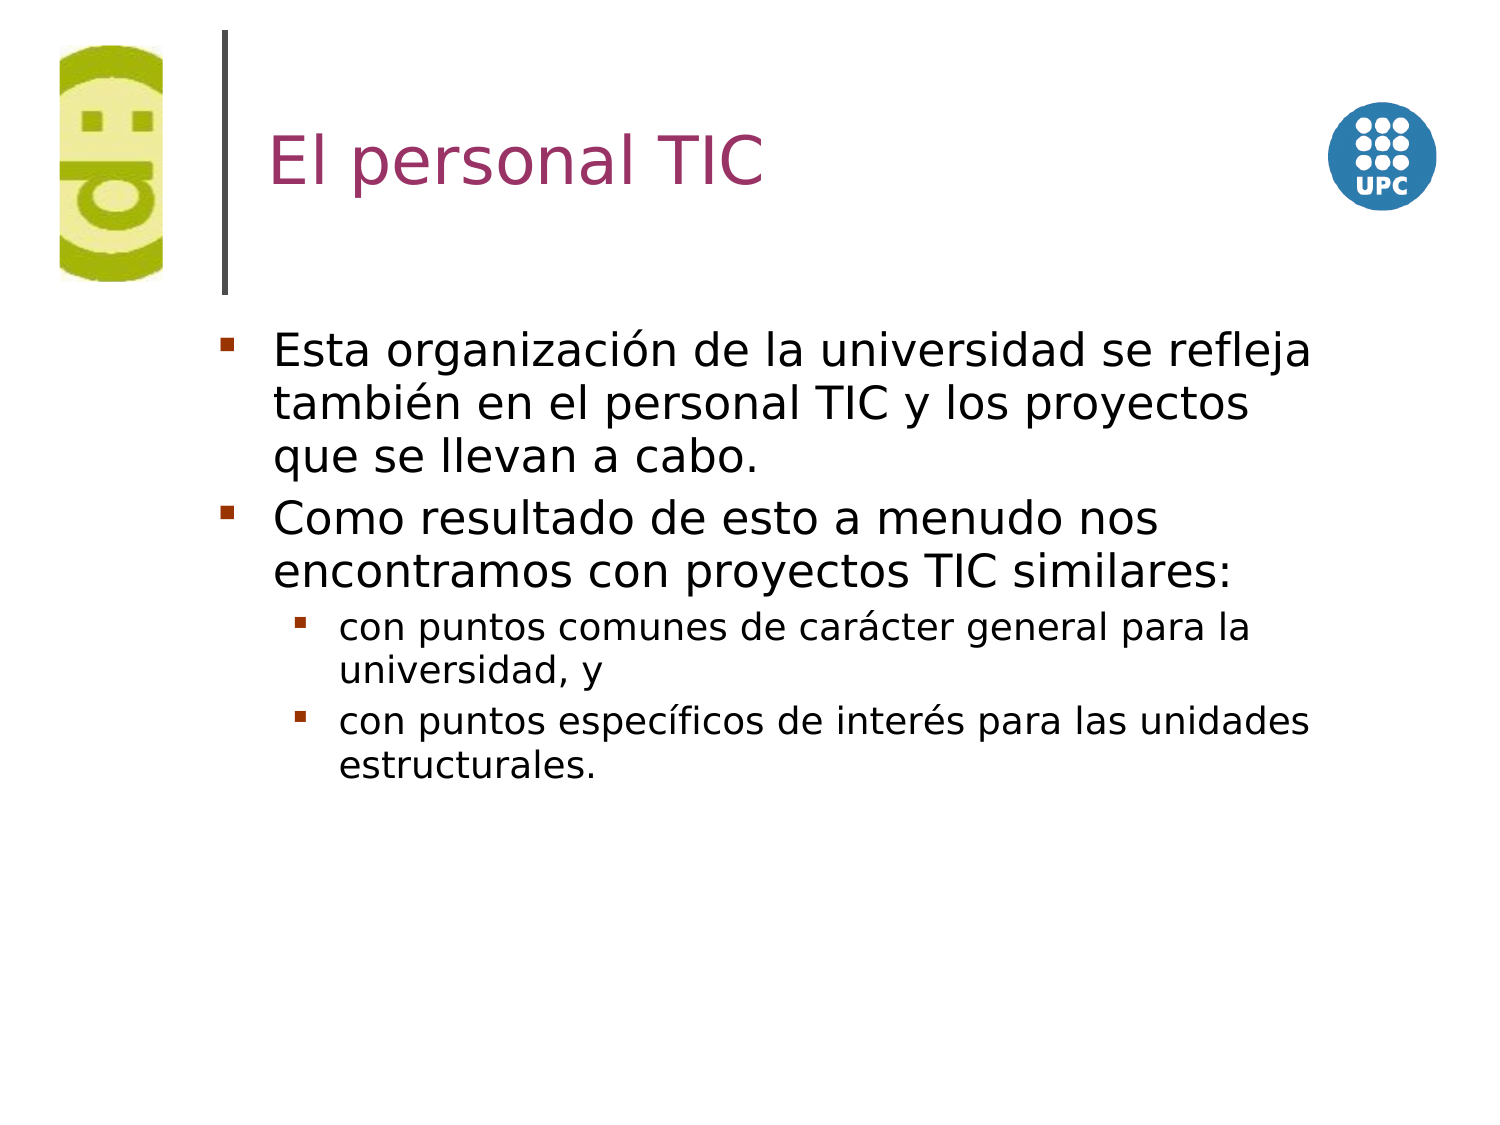

# El personal TIC
Esta organización de la universidad se refleja también en el personal TIC y los proyectos que se llevan a cabo.
Como resultado de esto a menudo nos encontramos con proyectos TIC similares:
con puntos comunes de carácter general para la universidad, y
con puntos específicos de interés para las unidades estructurales.